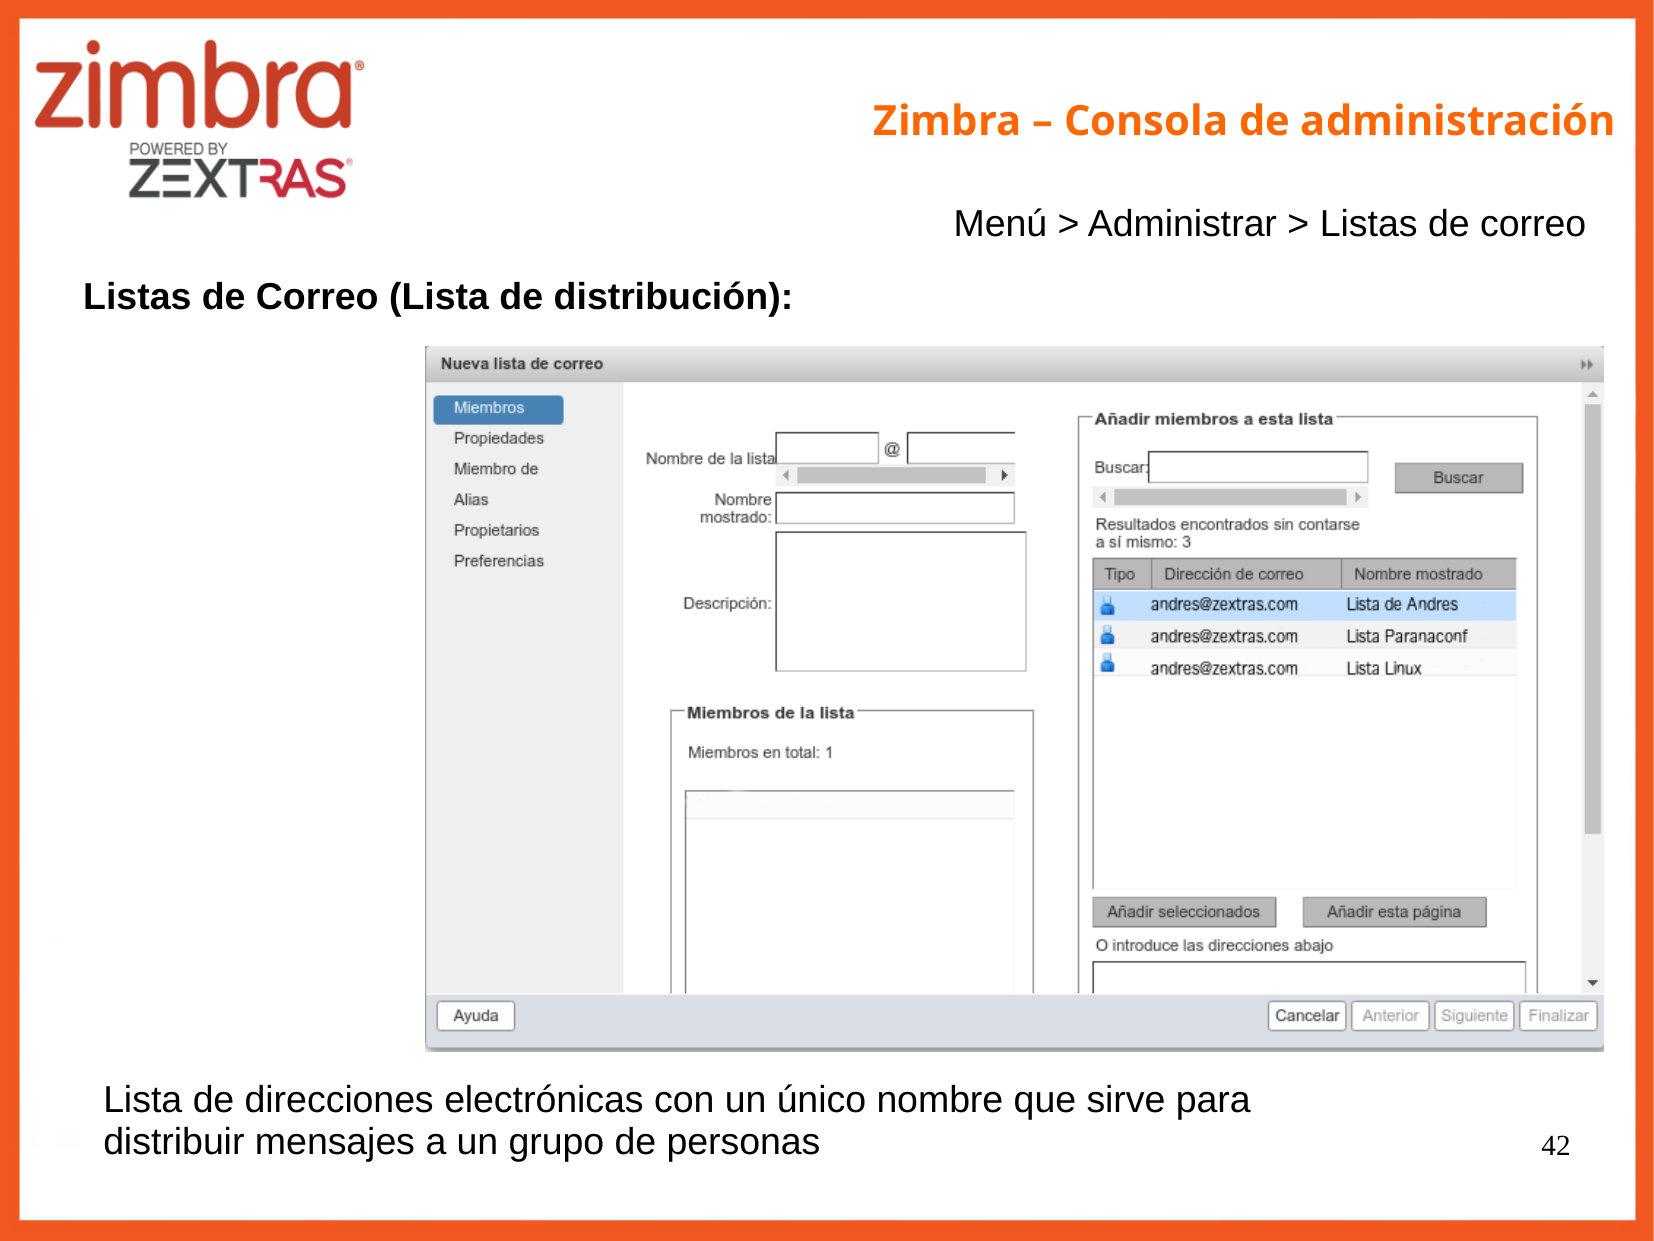

Zimbra – Consola de administración
Menú > Administrar > Listas de correo
Listas de Correo (Lista de distribución):
Lista de direcciones electrónicas con un único nombre que sirve para distribuir mensajes a un grupo de personas
42